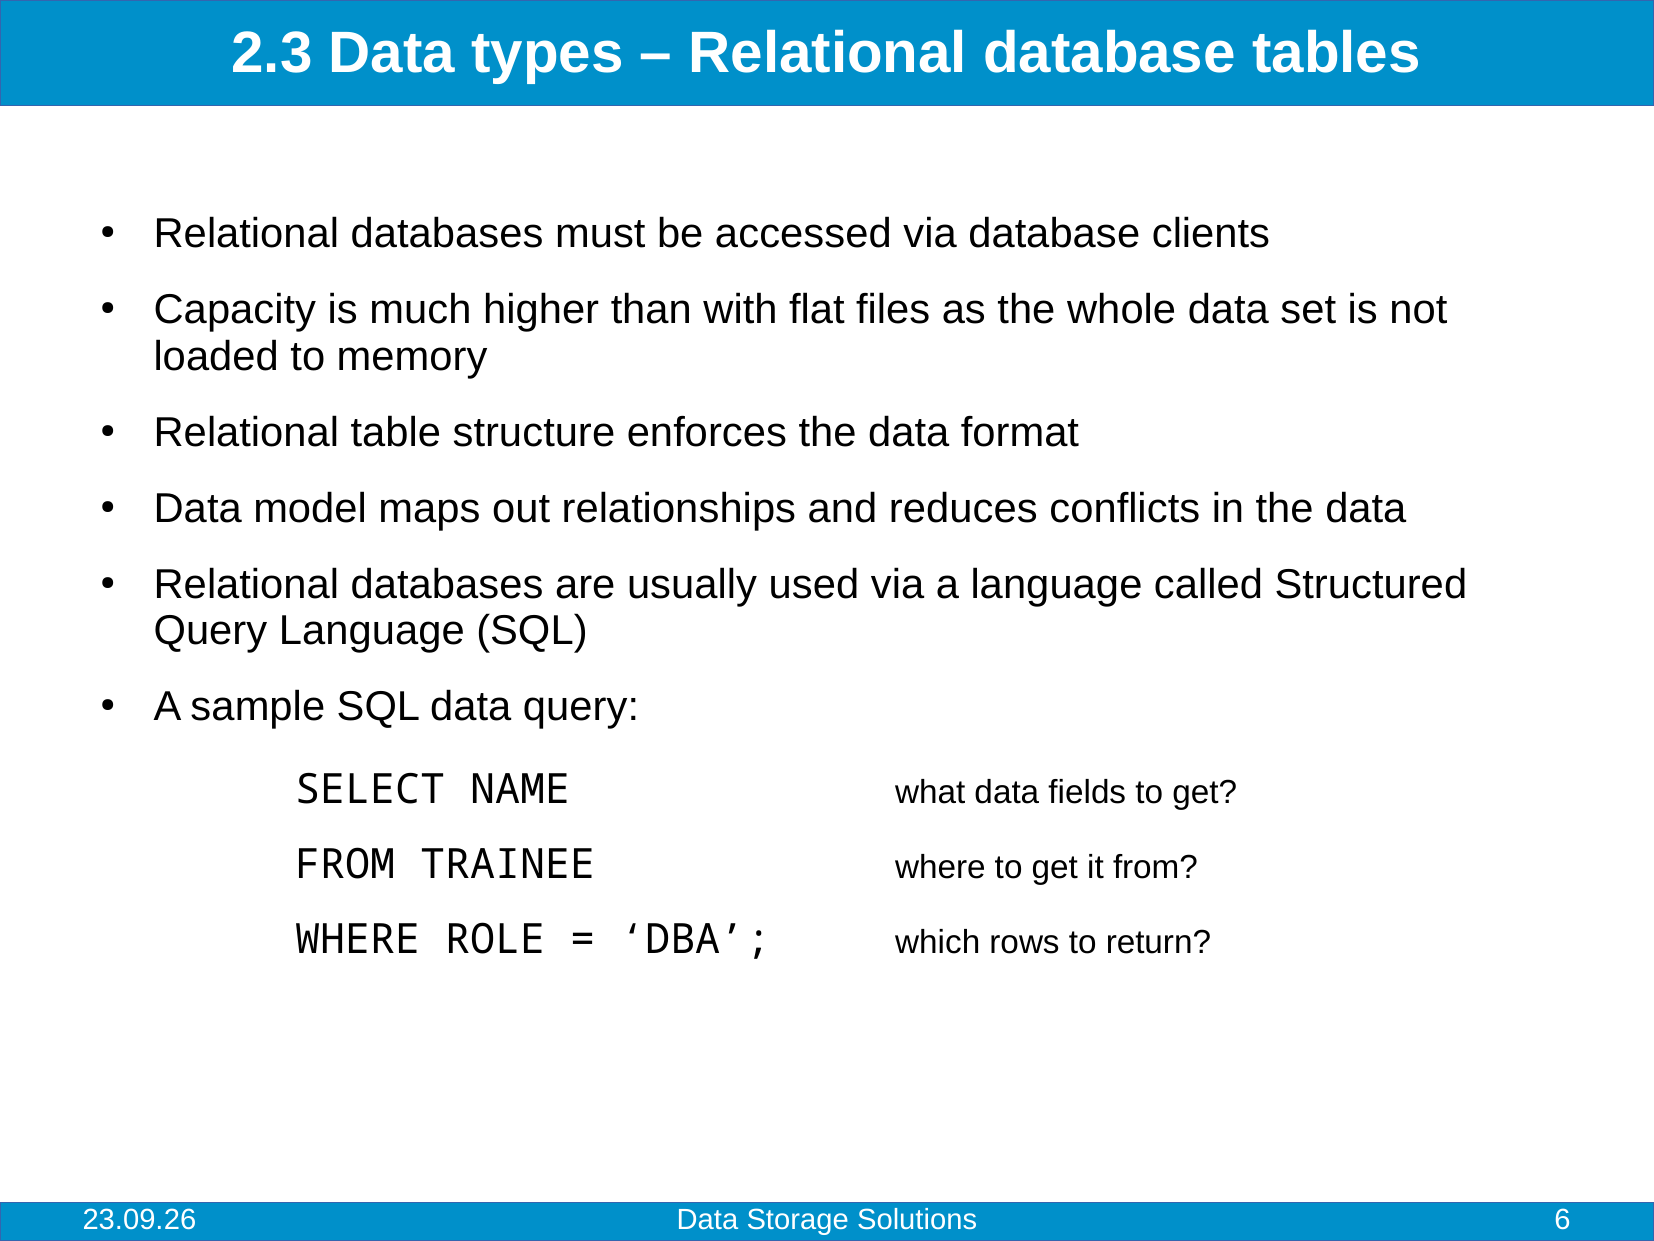

# 2.3 Data types – Relational database tables
Relational databases must be accessed via database clients
Capacity is much higher than with flat files as the whole data set is not loaded to memory
Relational table structure enforces the data format
Data model maps out relationships and reduces conflicts in the data
Relational databases are usually used via a language called Structured Query Language (SQL)
A sample SQL data query:
SELECT NAME					what data fields to get?
FROM TRAINEE				where to get it from?
WHERE ROLE = ‘DBA’; 		which rows to return?
Data Storage Solutions
6